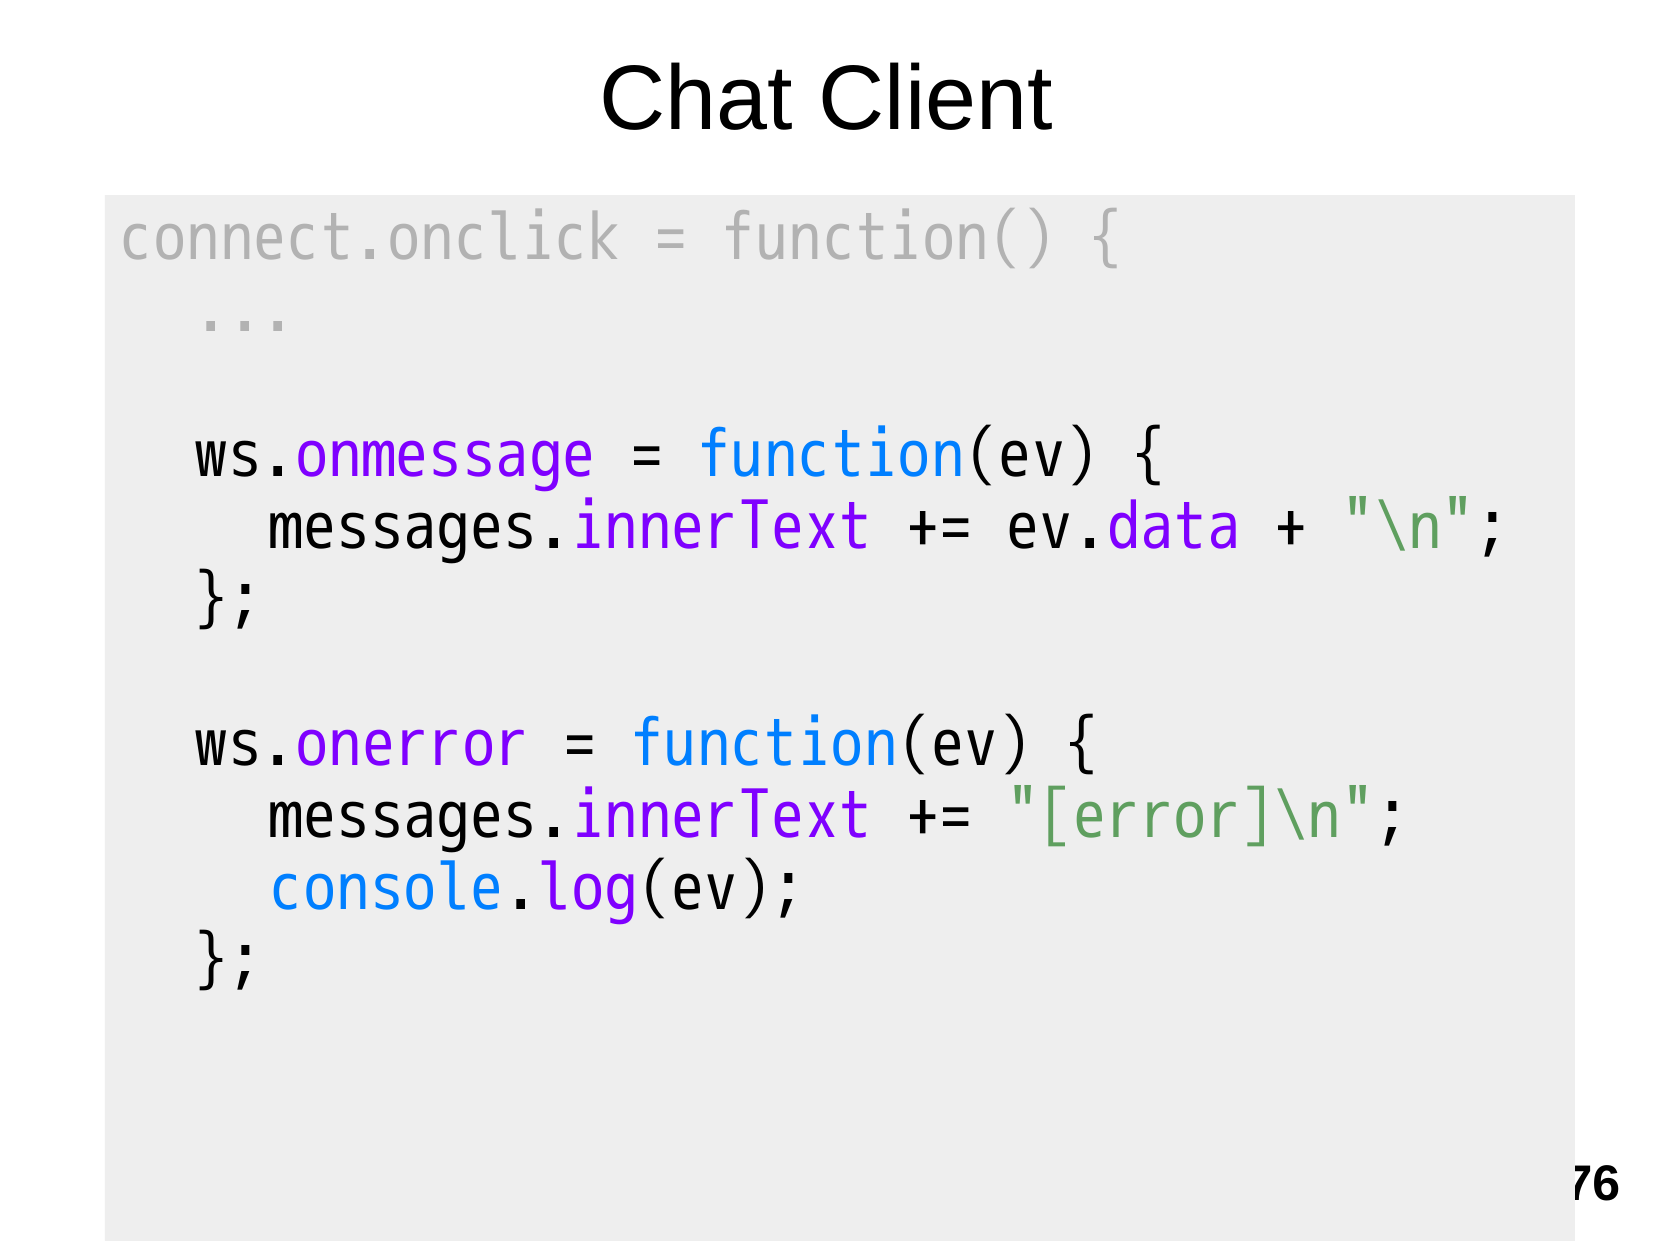

# Chat Client
connect.onclick = function() {
	...
	ws.onmessage = function(ev) {
		messages.innerText += ev.data + "\n";
	};
	ws.onerror = function(ev) {
		messages.innerText += "[error]\n";
		console.log(ev);
	};
76